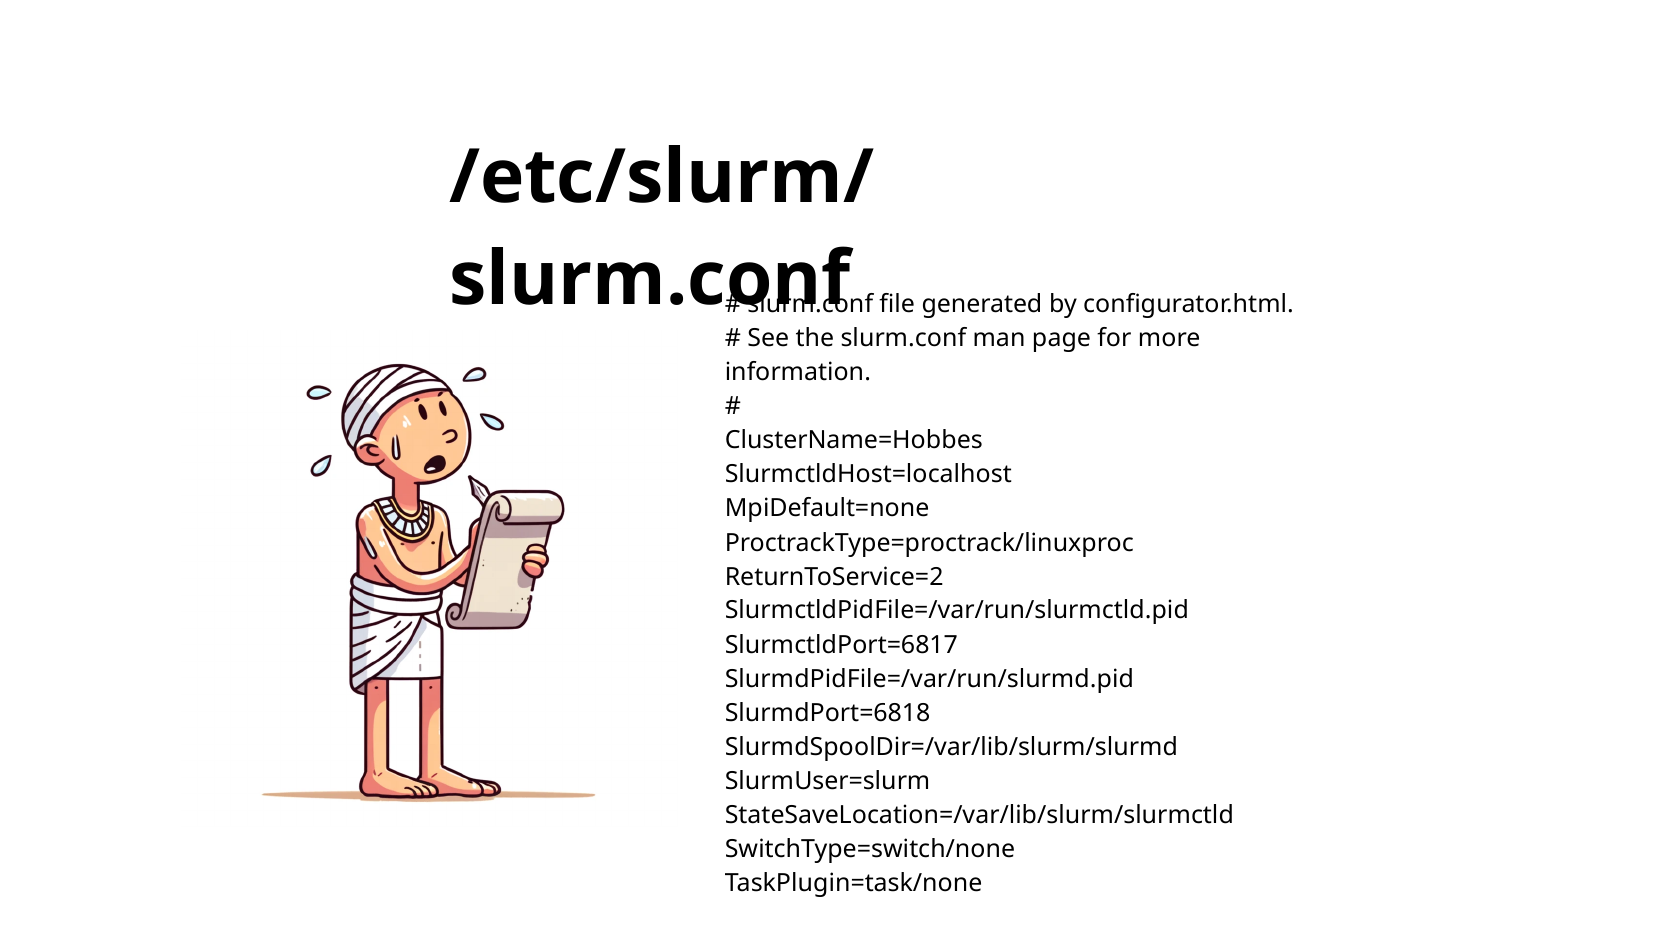

/etc/slurm/slurm.conf
# slurm.conf file generated by configurator.html.
# See the slurm.conf man page for more information.
#
ClusterName=Hobbes
SlurmctldHost=localhost
MpiDefault=none
ProctrackType=proctrack/linuxproc
ReturnToService=2
SlurmctldPidFile=/var/run/slurmctld.pid
SlurmctldPort=6817
SlurmdPidFile=/var/run/slurmd.pid
SlurmdPort=6818
SlurmdSpoolDir=/var/lib/slurm/slurmd
SlurmUser=slurm
StateSaveLocation=/var/lib/slurm/slurmctld
SwitchType=switch/none
TaskPlugin=task/none